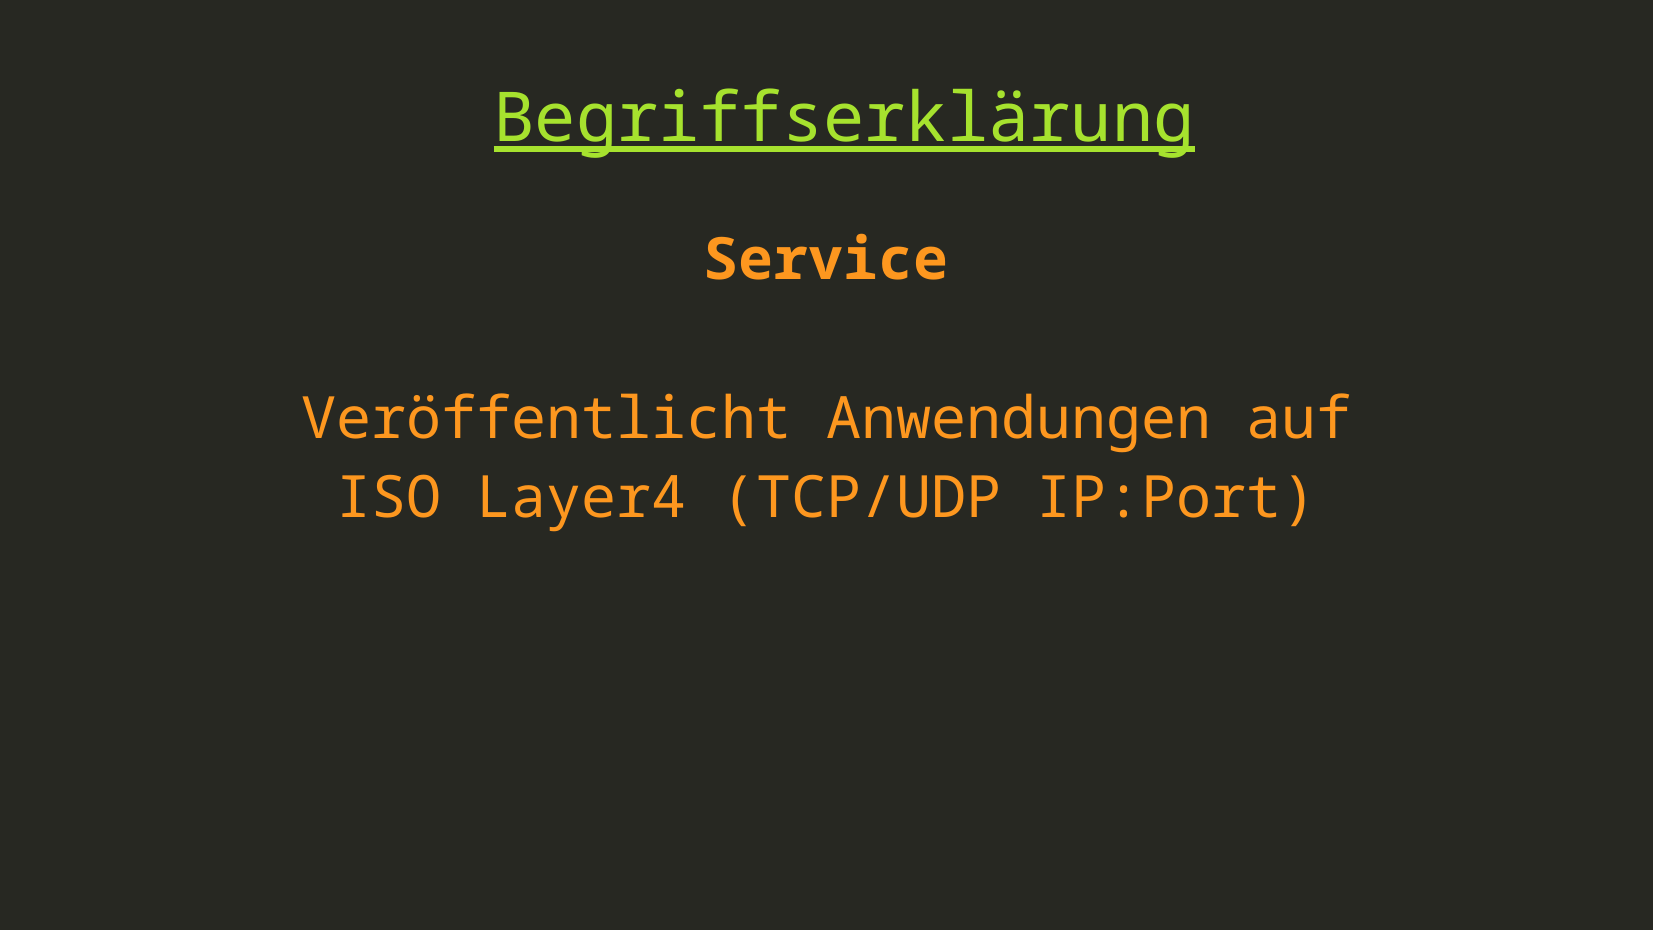

# Begriffserklärung
Service
Veröffentlicht Anwendungen auf
ISO Layer4 (TCP/UDP IP:Port)